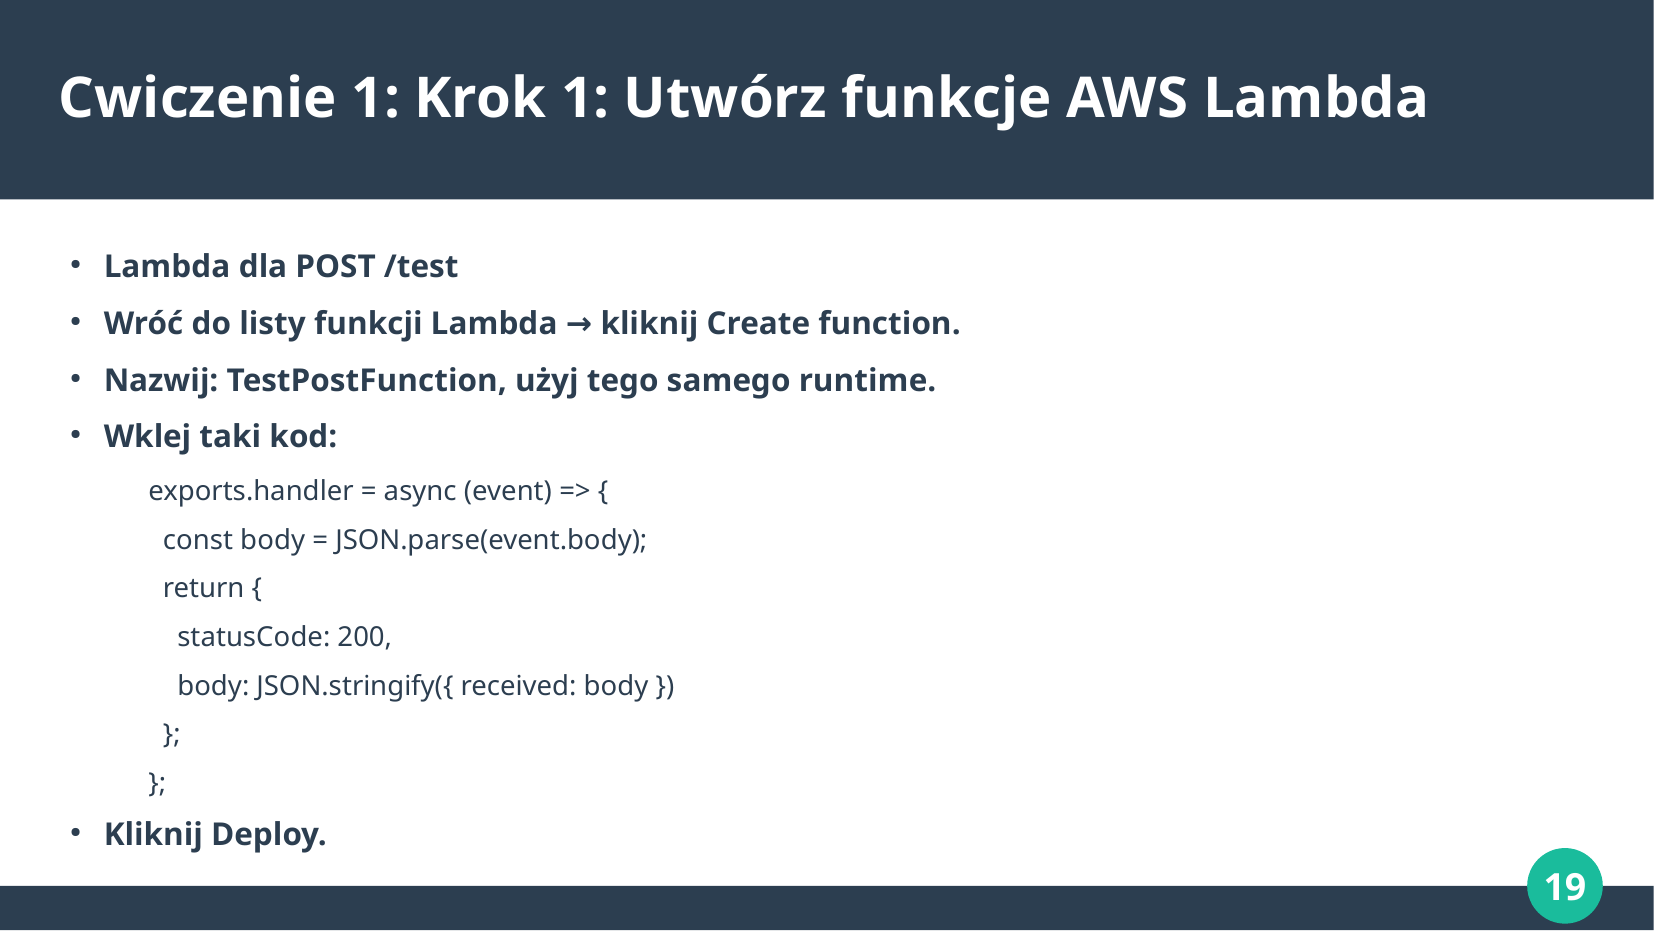

# Cwiczenie 1: Krok 1: Utwórz funkcje AWS Lambda
Lambda dla POST /test
Wróć do listy funkcji Lambda → kliknij Create function.
Nazwij: TestPostFunction, użyj tego samego runtime.
Wklej taki kod:
exports.handler = async (event) => {
 const body = JSON.parse(event.body);
 return {
 statusCode: 200,
 body: JSON.stringify({ received: body })
 };
};
Kliknij Deploy.